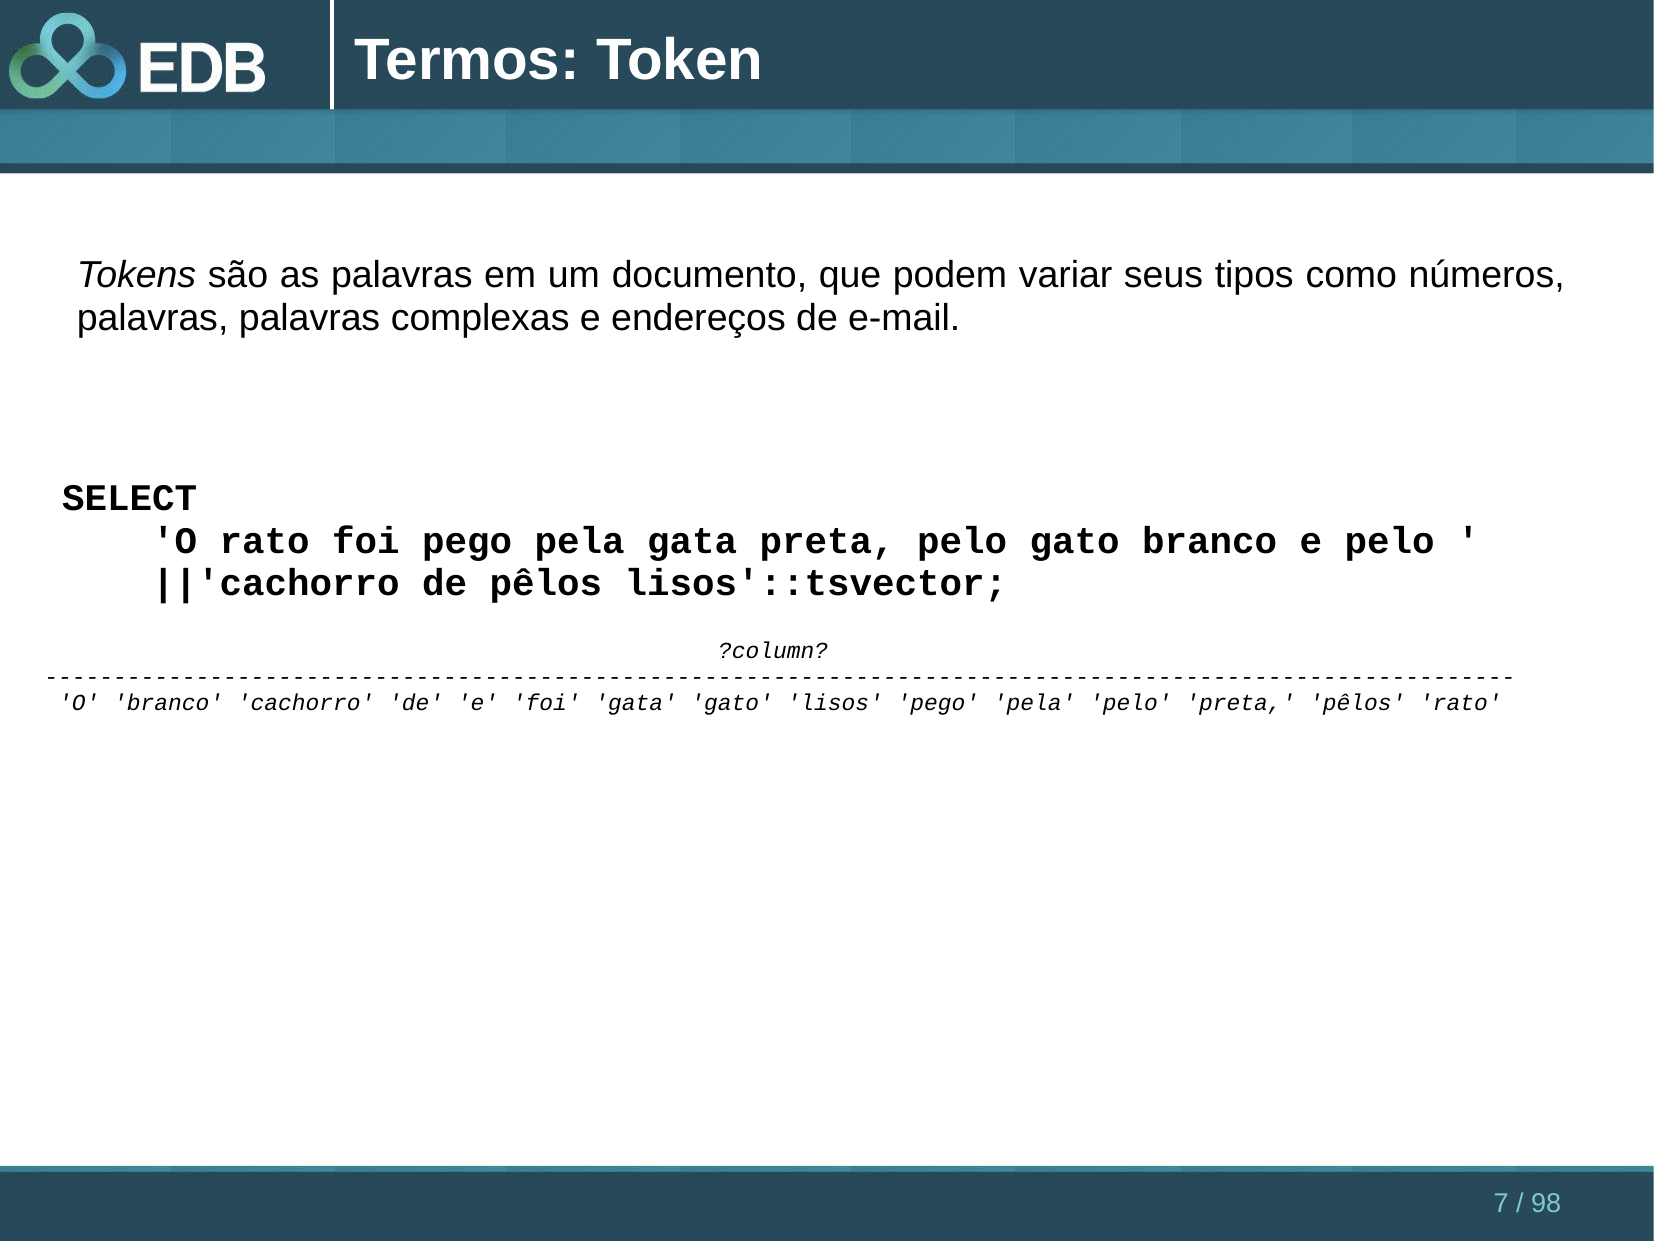

# Termos: Token
Tokens são as palavras em um documento, que podem variar seus tipos como números, palavras, palavras complexas e endereços de e-mail.
SELECT
 'O rato foi pego pela gata preta, pelo gato branco e pelo '
 ||'cachorro de pêlos lisos'::tsvector;
 ?column?
-----------------------------------------------------------------------------------------------------------
 'O' 'branco' 'cachorro' 'de' 'e' 'foi' 'gata' 'gato' 'lisos' 'pego' 'pela' 'pelo' 'preta,' 'pêlos' 'rato'